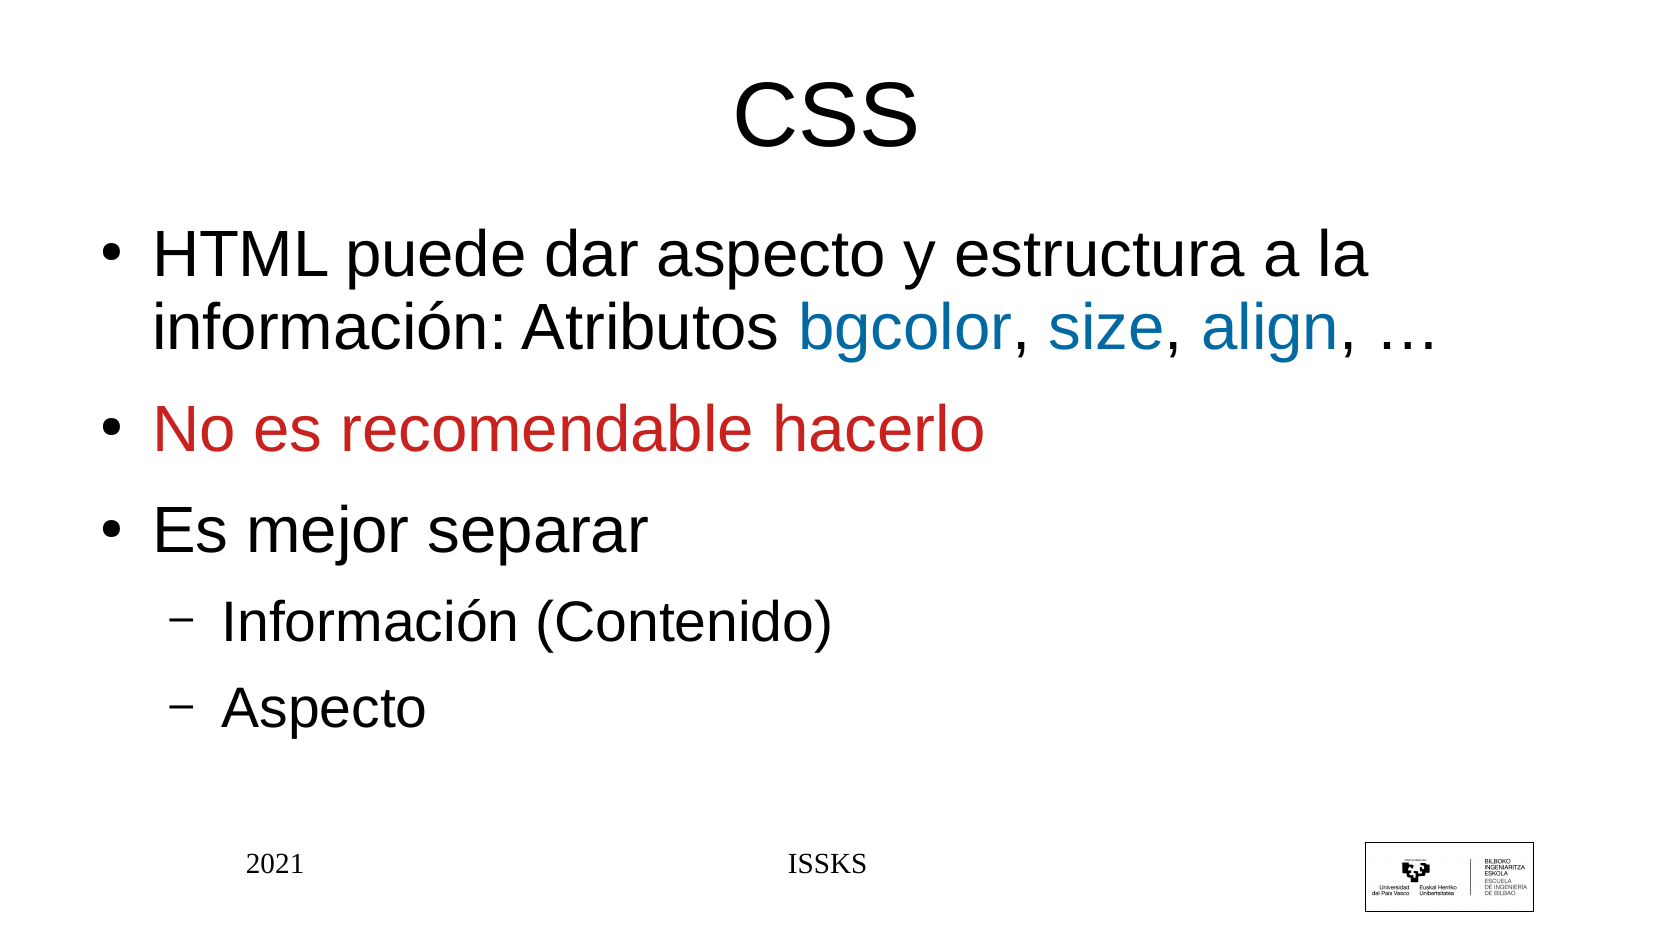

# CSS
HTML puede dar aspecto y estructura a la información: Atributos bgcolor, size, align, …
No es recomendable hacerlo
Es mejor separar
Información (Contenido)
Aspecto